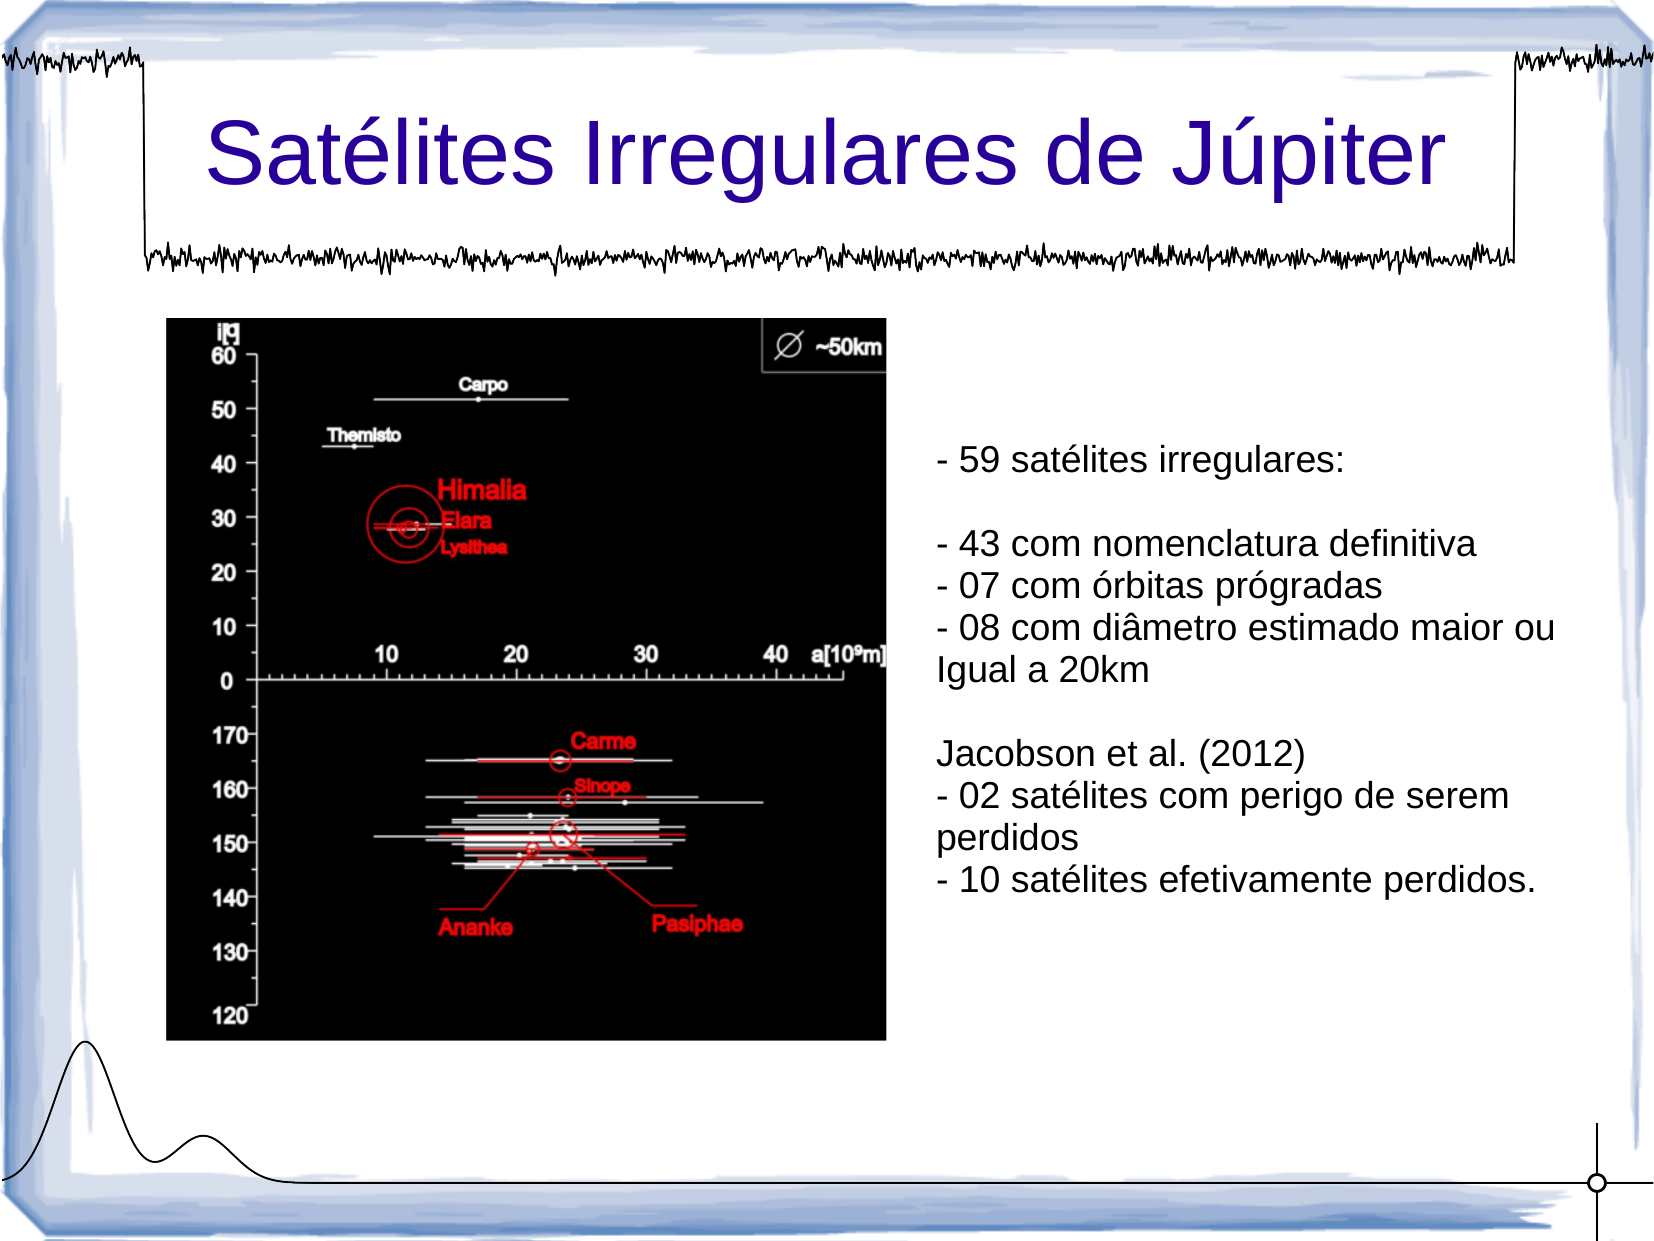

# Satélites Irregulares de Júpiter
- 59 satélites irregulares:
- 43 com nomenclatura definitiva
- 07 com órbitas prógradas
- 08 com diâmetro estimado maior ou
Igual a 20km
Jacobson et al. (2012)
- 02 satélites com perigo de serem
perdidos
- 10 satélites efetivamente perdidos.